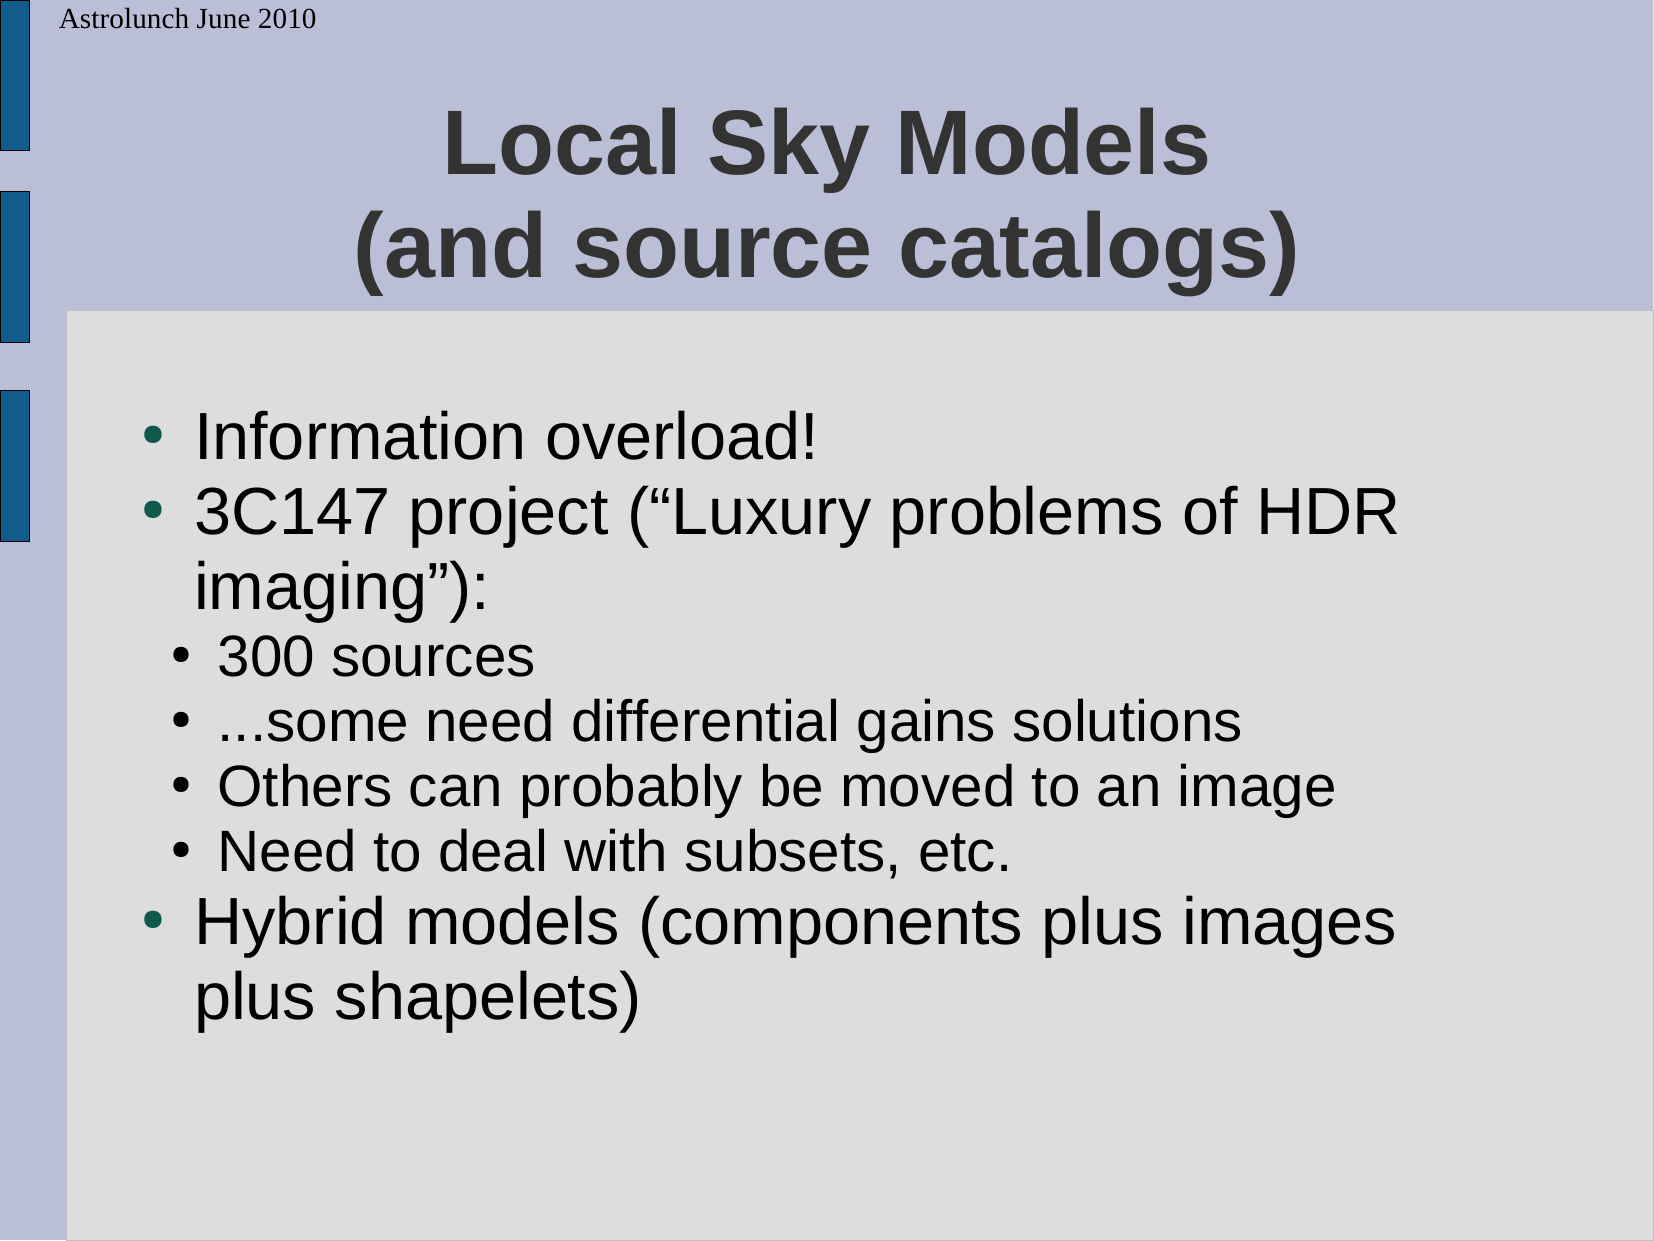

Astrolunch June 2010
# Local Sky Models (and source catalogs)
Information overload!
3C147 project (“Luxury problems of HDR imaging”):
300 sources
...some need differential gains solutions
Others can probably be moved to an image
Need to deal with subsets, etc.
Hybrid models (components plus images plus shapelets)